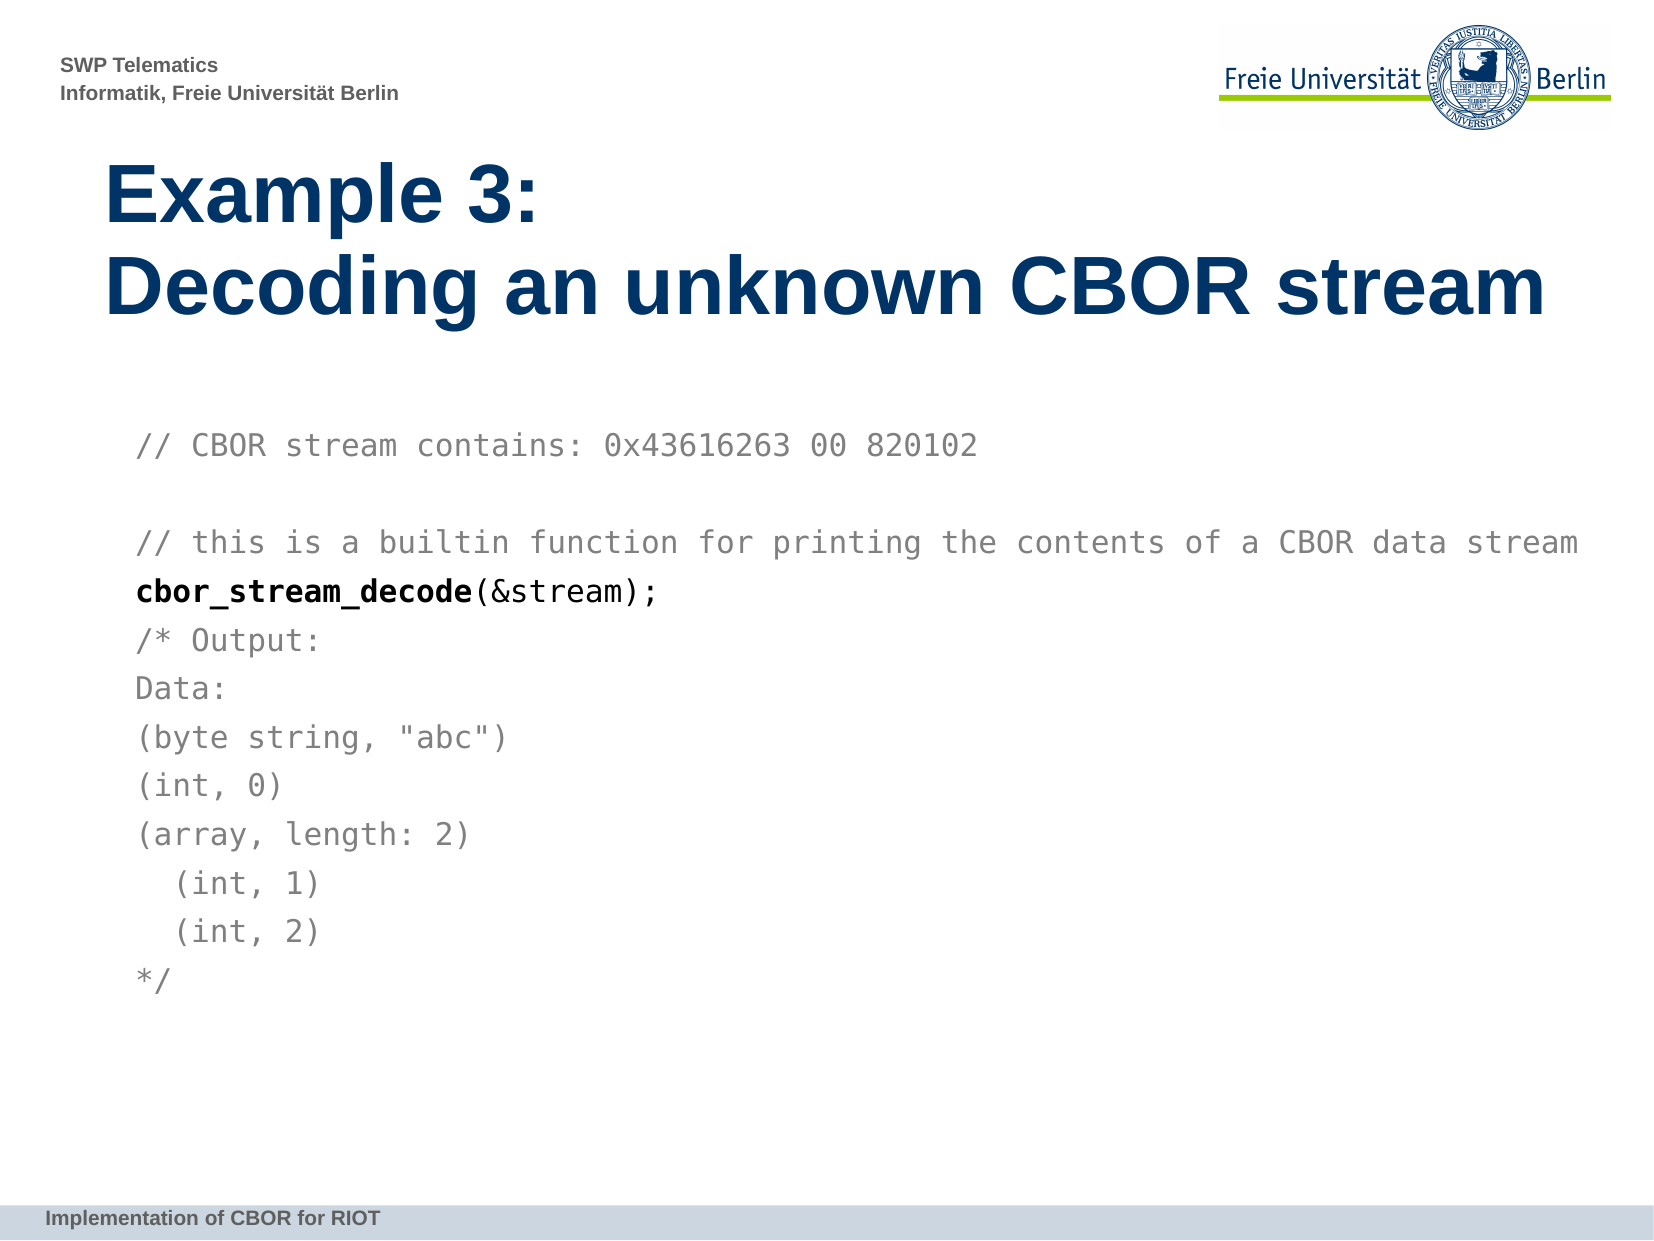

# Example 3: Decoding an unknown CBOR stream
// CBOR stream contains: 0x43616263 00 820102
// this is a builtin function for printing the contents of a CBOR data stream
cbor_stream_decode(&stream);
/* Output:
Data:
(byte string, "abc")
(int, 0)
(array, length: 2)
 (int, 1)
 (int, 2)
*/